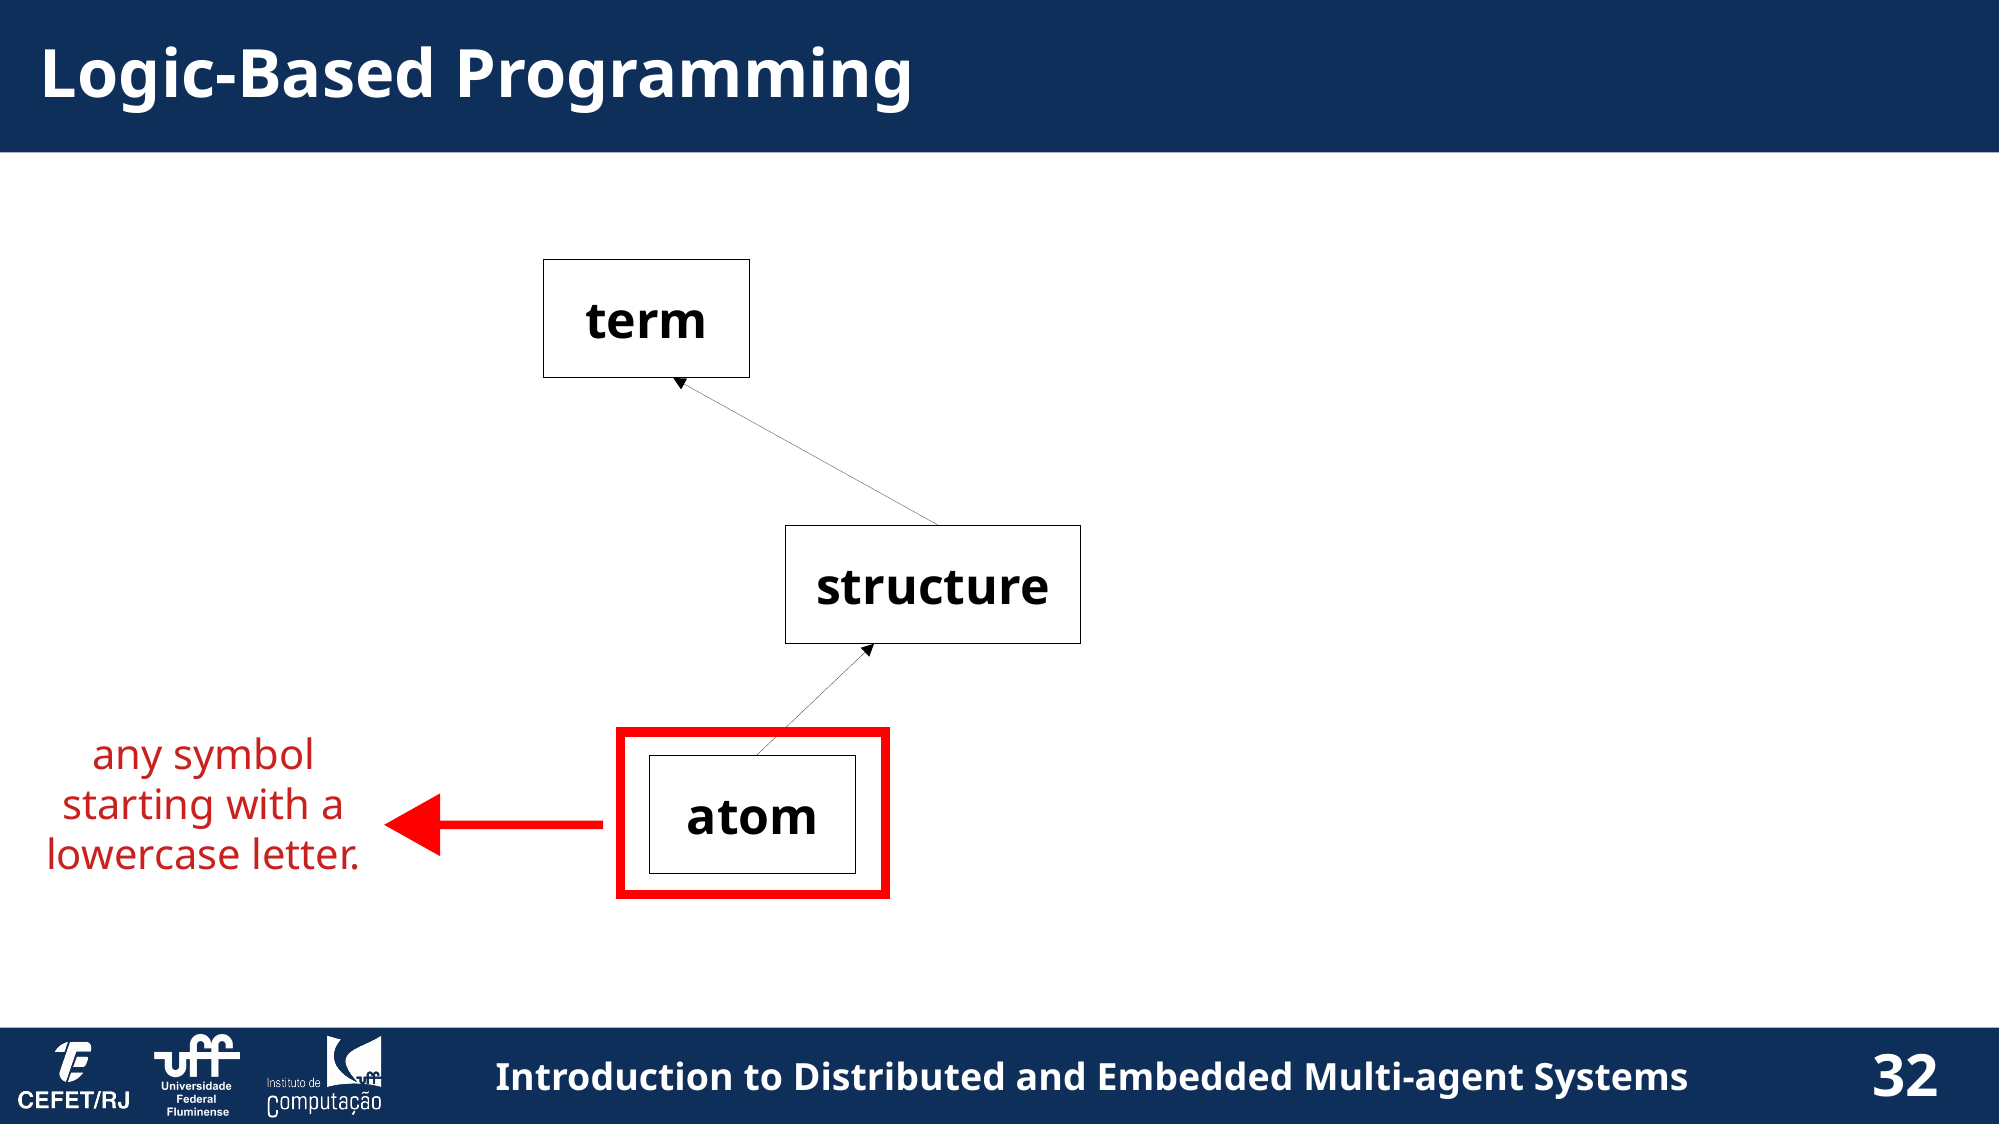

Logic-Based Programming
term
structure
any symbol starting with a lowercase letter.
atom